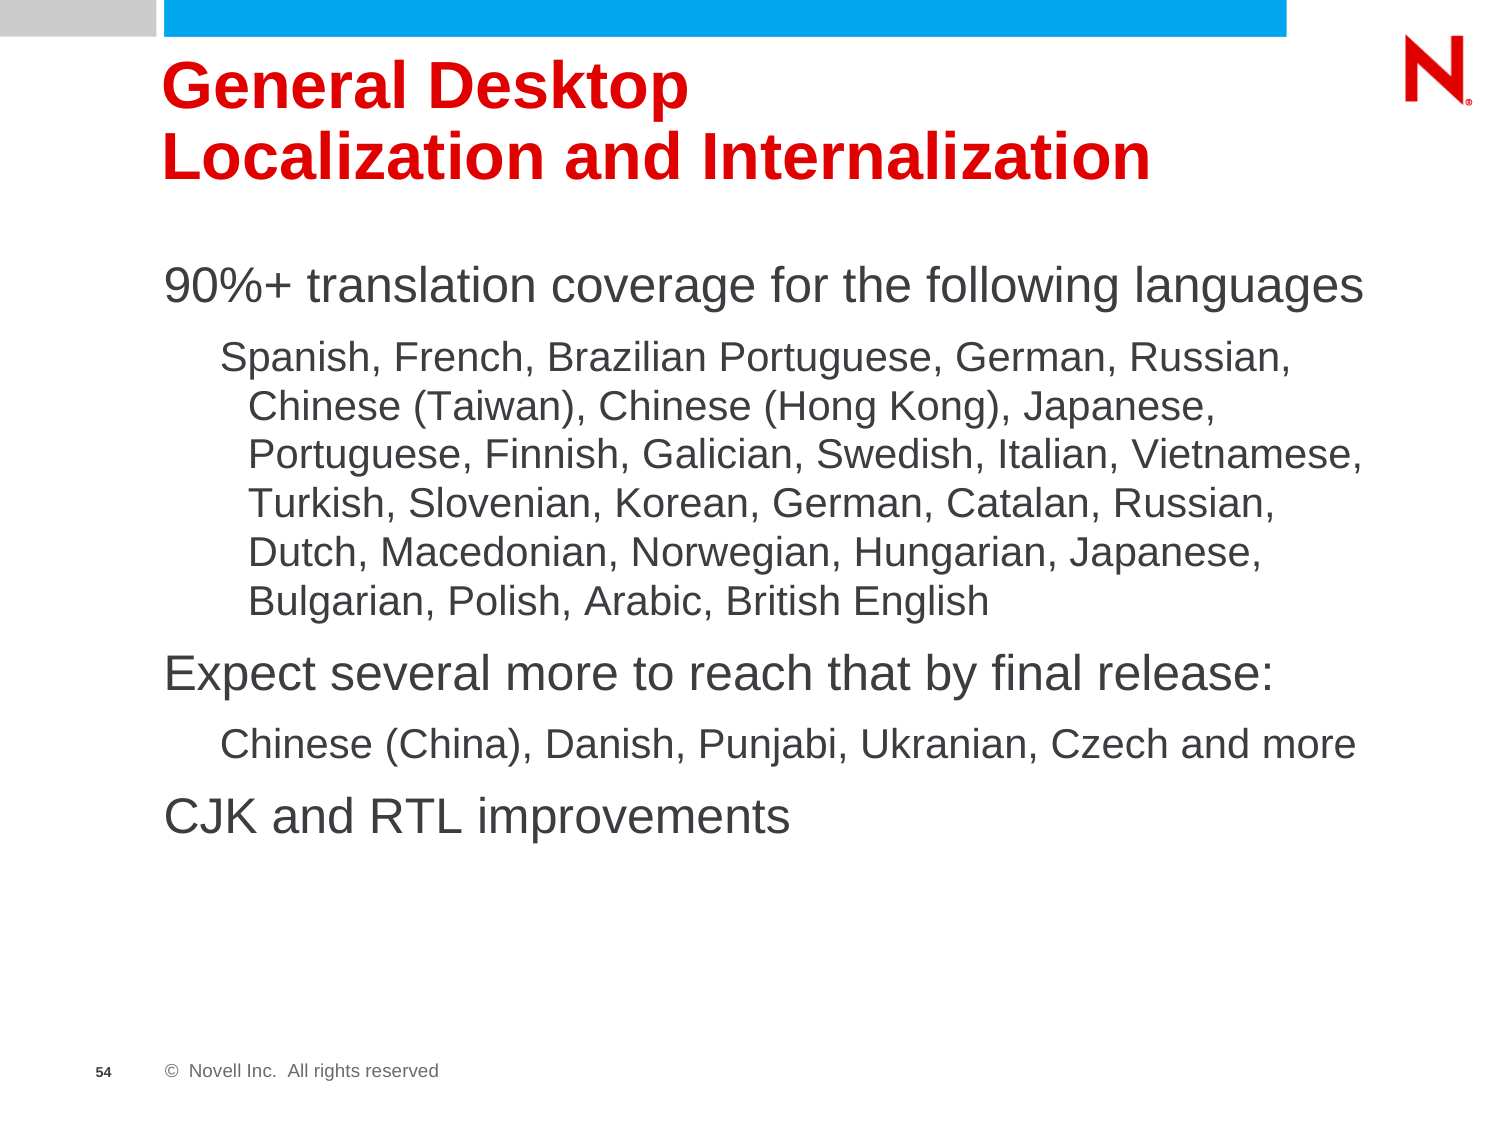

# General Desktop Localization and Internalization
90%+ translation coverage for the following languages
Spanish, French, Brazilian Portuguese, German, Russian, Chinese (Taiwan), Chinese (Hong Kong), Japanese, Portuguese, Finnish, Galician, Swedish, Italian, Vietnamese, Turkish, Slovenian, Korean, German, Catalan, Russian, Dutch, Macedonian, Norwegian, Hungarian, Japanese, Bulgarian, Polish, Arabic, British English
Expect several more to reach that by final release:
Chinese (China), Danish, Punjabi, Ukranian, Czech and more
CJK and RTL improvements